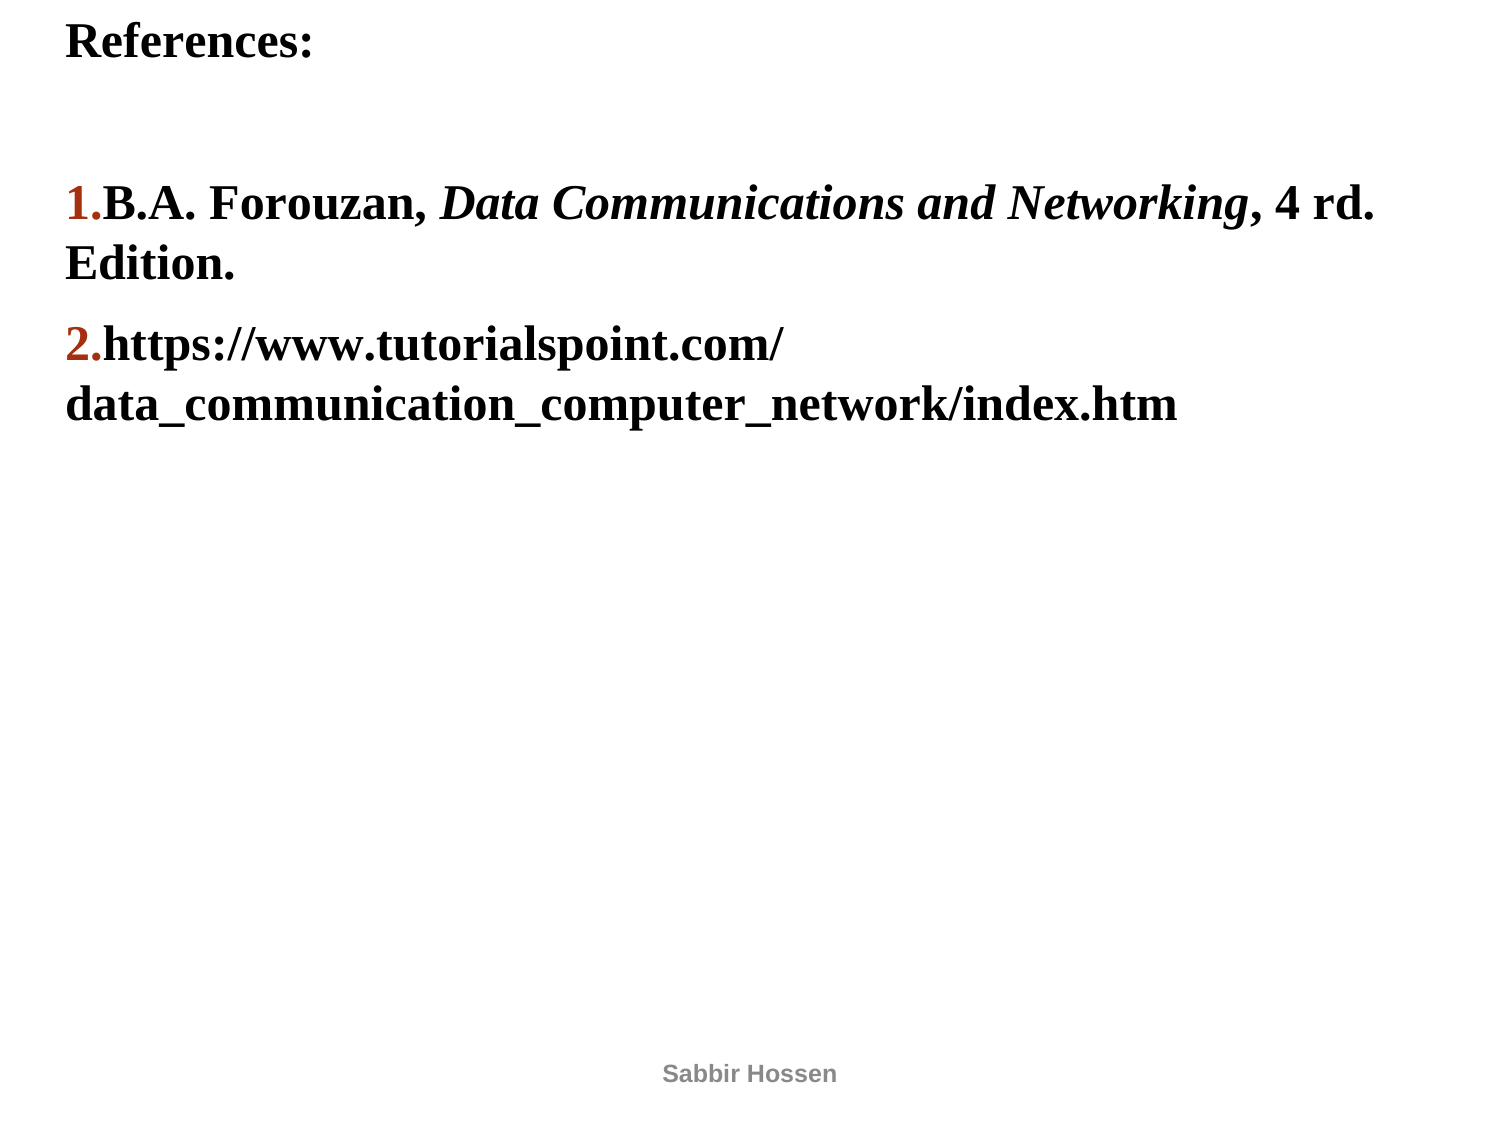

# References:
B.A. Forouzan, Data Communications and Networking, 4 rd. Edition.
https://www.tutorialspoint.com/data_communication_computer_network/index.htm
Sabbir Hossen